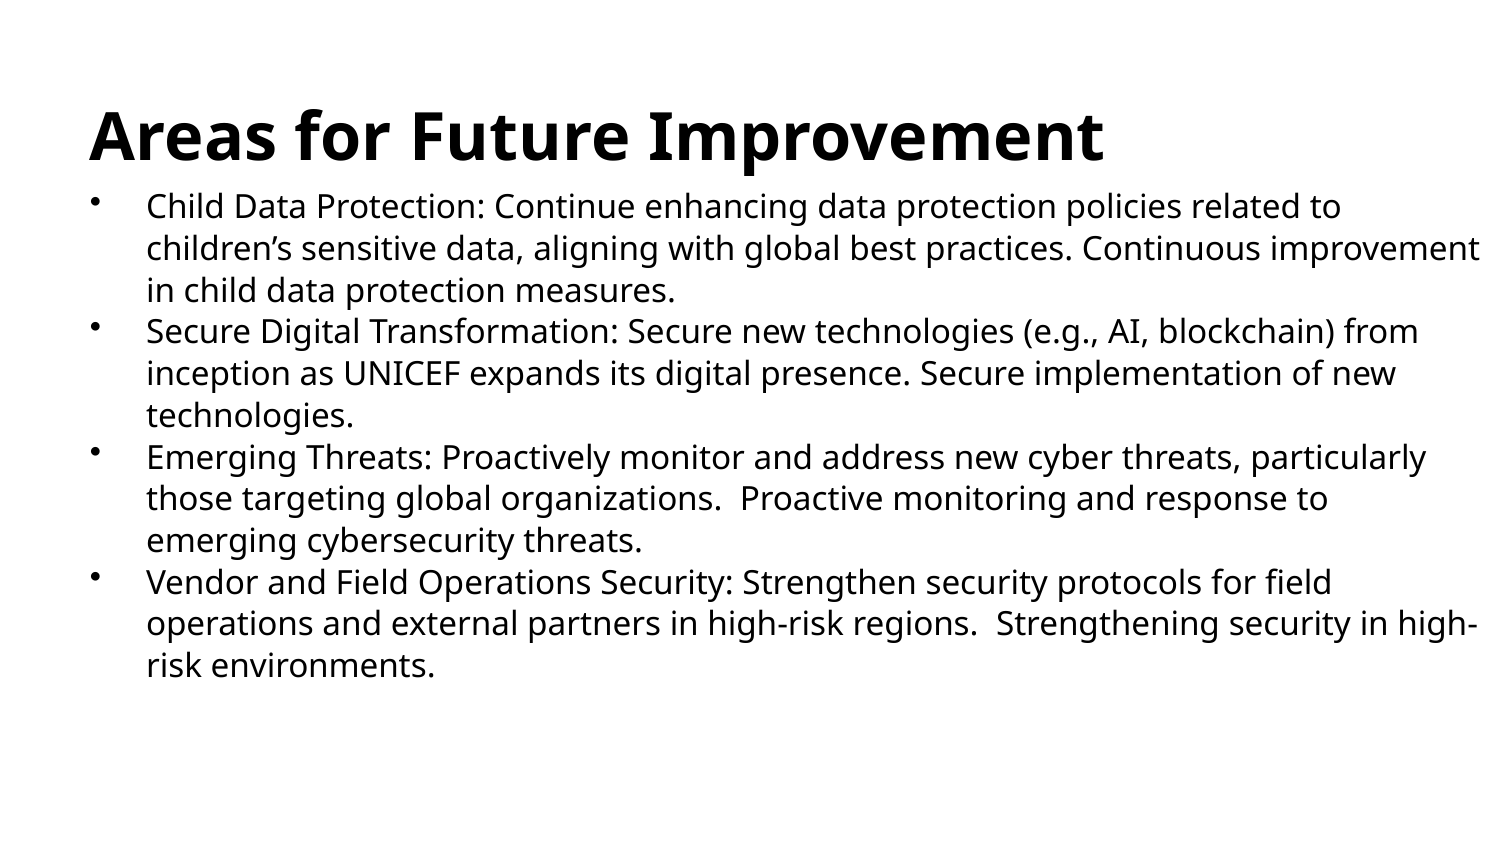

Areas for Future Improvement
Child Data Protection: Continue enhancing data protection policies related to children’s sensitive data, aligning with global best practices. Continuous improvement in child data protection measures.
Secure Digital Transformation: Secure new technologies (e.g., AI, blockchain) from inception as UNICEF expands its digital presence. Secure implementation of new technologies.
Emerging Threats: Proactively monitor and address new cyber threats, particularly those targeting global organizations. Proactive monitoring and response to emerging cybersecurity threats.
Vendor and Field Operations Security: Strengthen security protocols for field operations and external partners in high-risk regions. Strengthening security in high-risk environments.